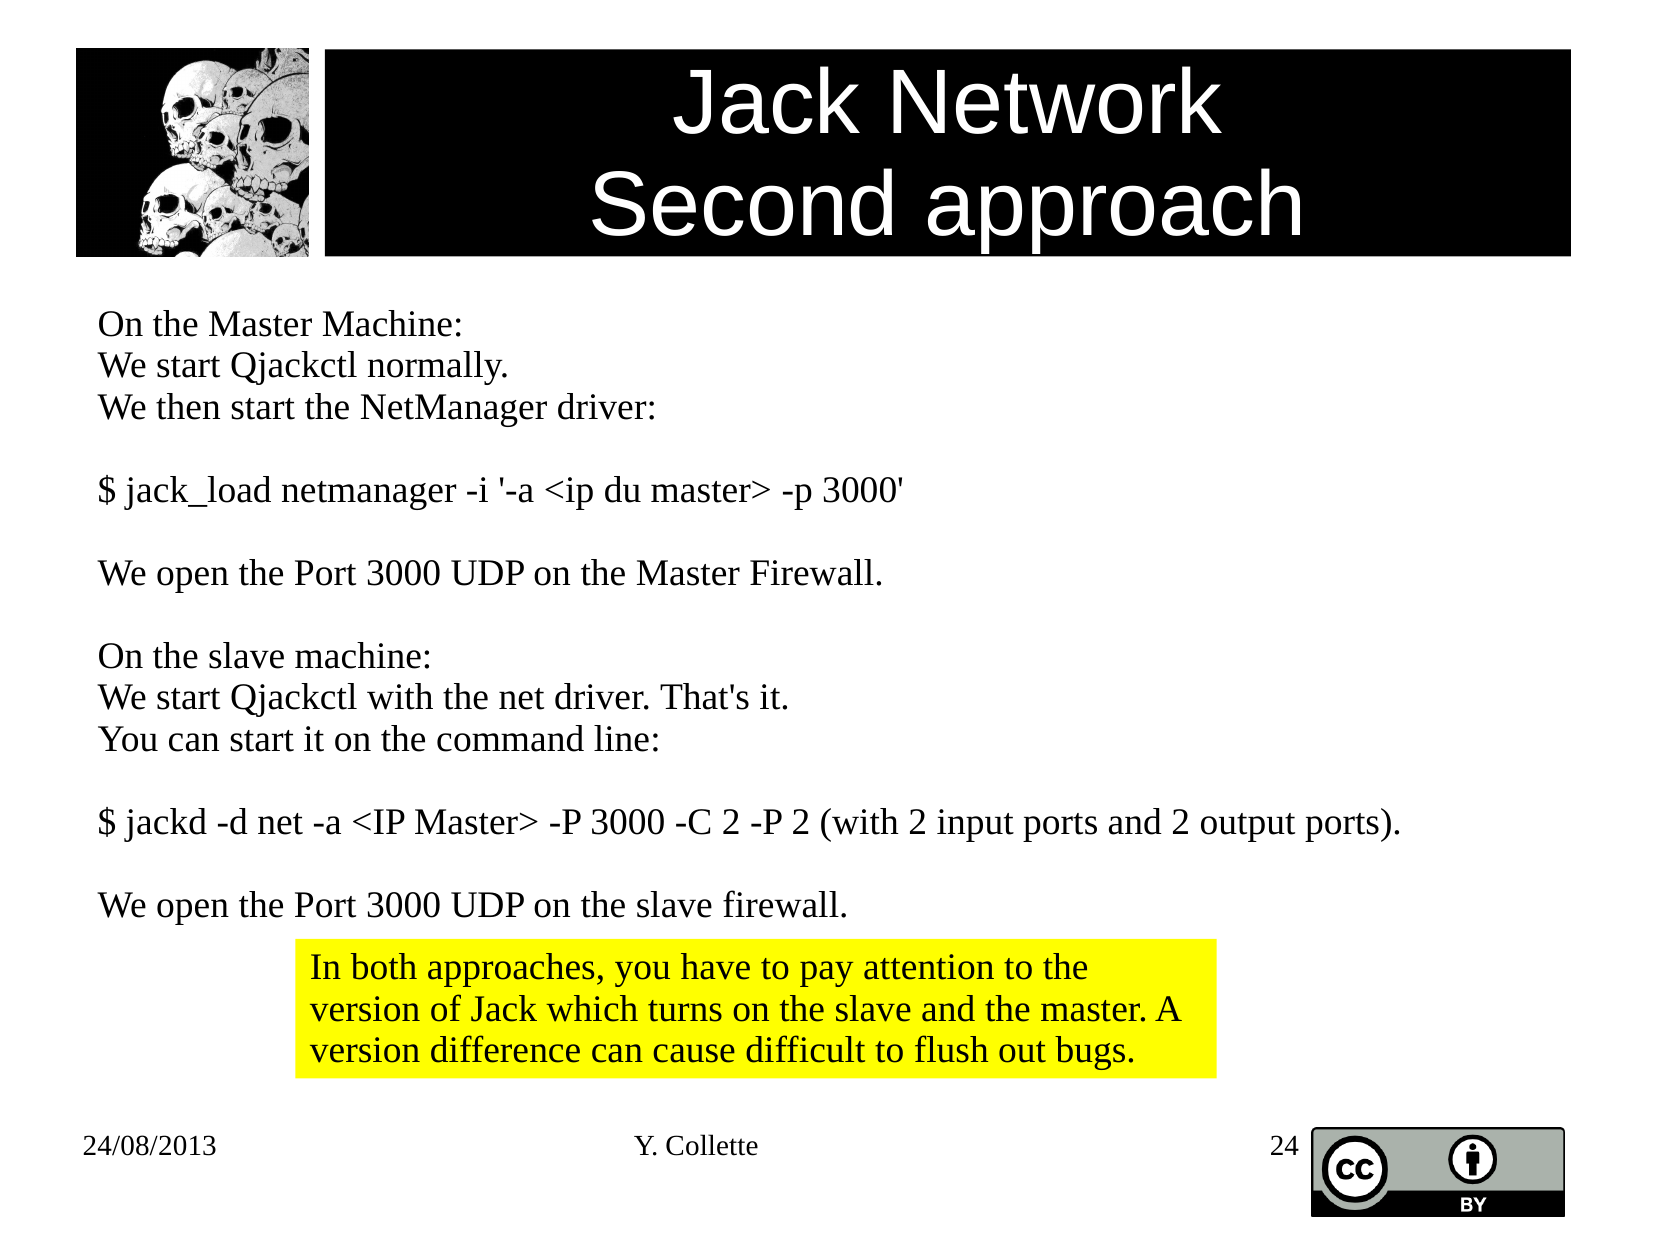

# Jack Network
Second approach
On the Master Machine:
We start Qjackctl normally.
We then start the NetManager driver:
$ jack_load netmanager -i '-a <ip du master> -p 3000'
We open the Port 3000 UDP on the Master Firewall.
On the slave machine:
We start Qjackctl with the net driver. That's it.
You can start it on the command line:
$ jackd -d net -a <IP Master> -P 3000 -C 2 -P 2 (with 2 input ports and 2 output ports).
We open the Port 3000 UDP on the slave firewall.
In both approaches, you have to pay attention to the version of Jack which turns on the slave and the master. A version difference can cause difficult to flush out bugs.
Y. Collette
24